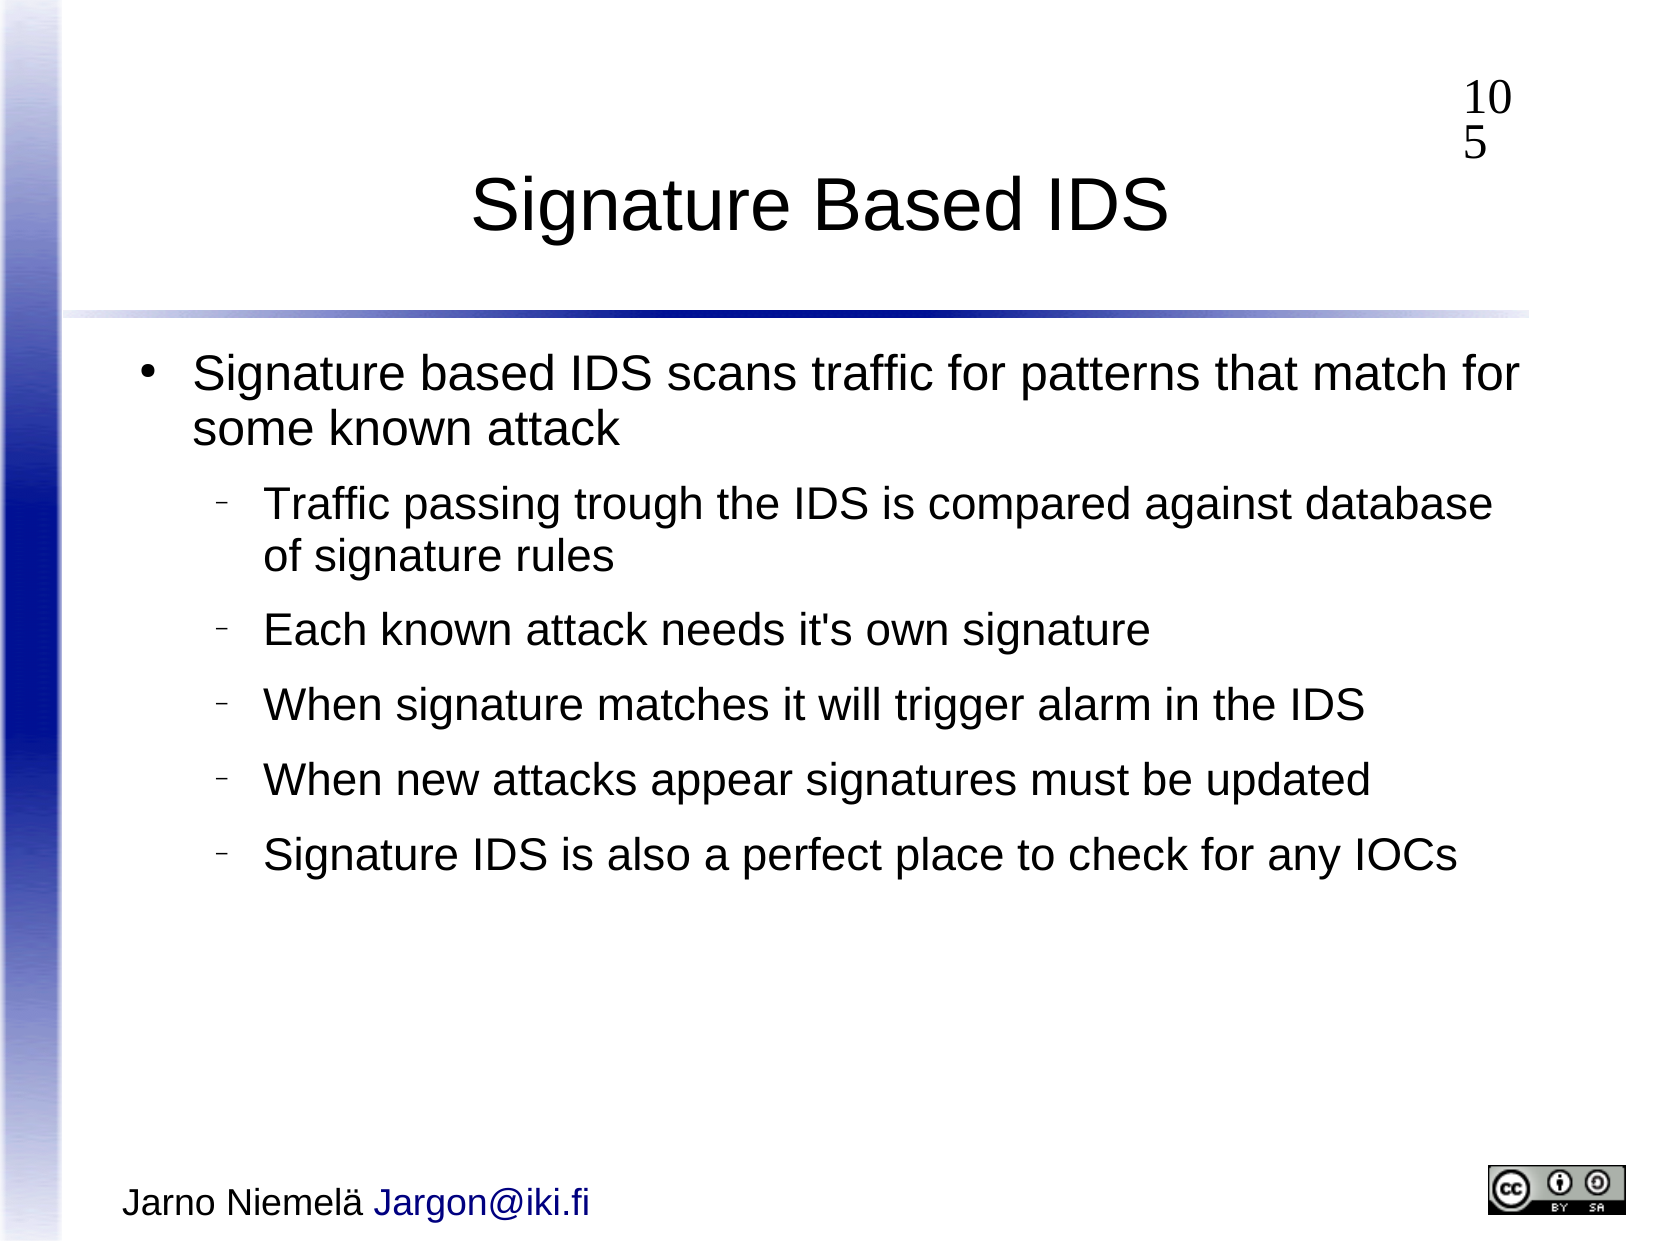

# Signature Based IDS
Signature based IDS scans traffic for patterns that match for some known attack
Traffic passing trough the IDS is compared against database of signature rules
Each known attack needs it's own signature
When signature matches it will trigger alarm in the IDS
When new attacks appear signatures must be updated
Signature IDS is also a perfect place to check for any IOCs